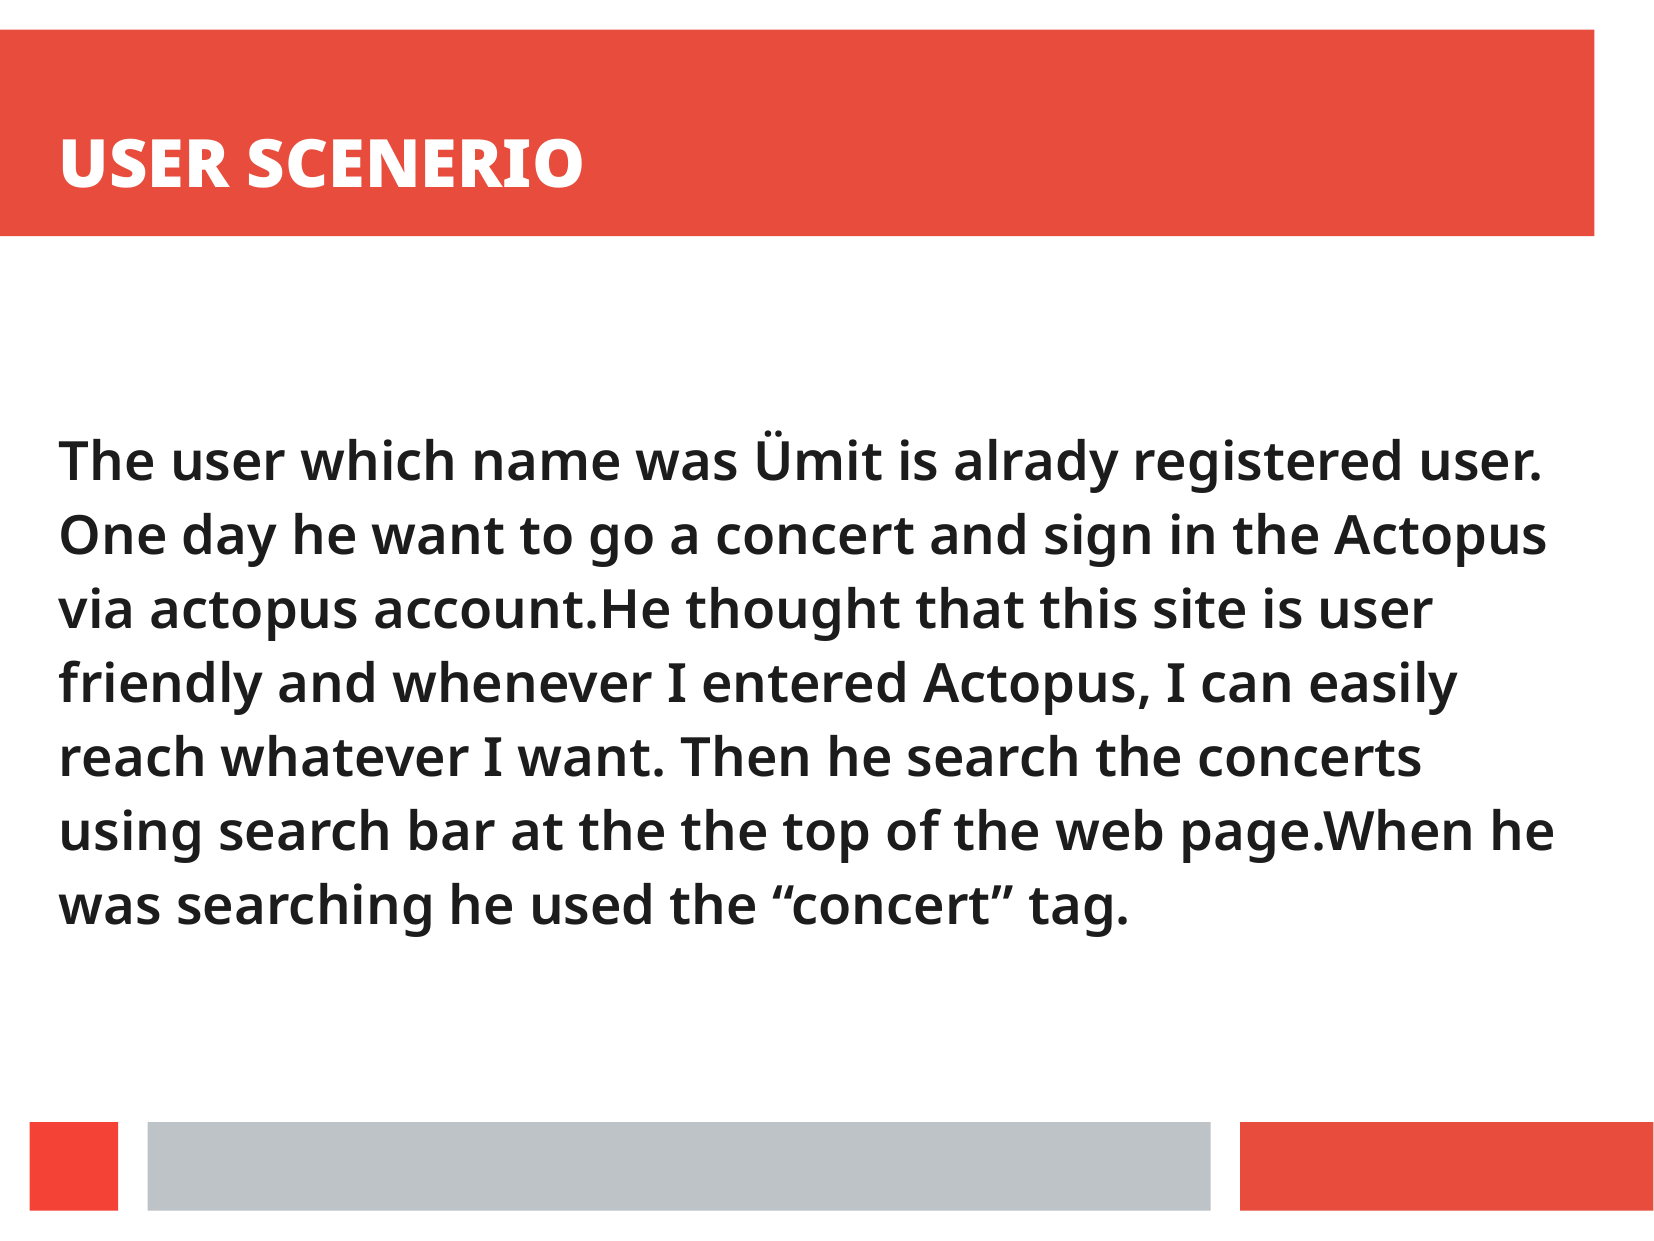

# USER SCENERIO
The user which name was Ümit is alrady registered user. One day he want to go a concert and sign in the Actopus via actopus account.He thought that this site is user friendly and whenever I entered Actopus, I can easily reach whatever I want. Then he search the concerts using search bar at the the top of the web page.When he was searching he used the “concert” tag.